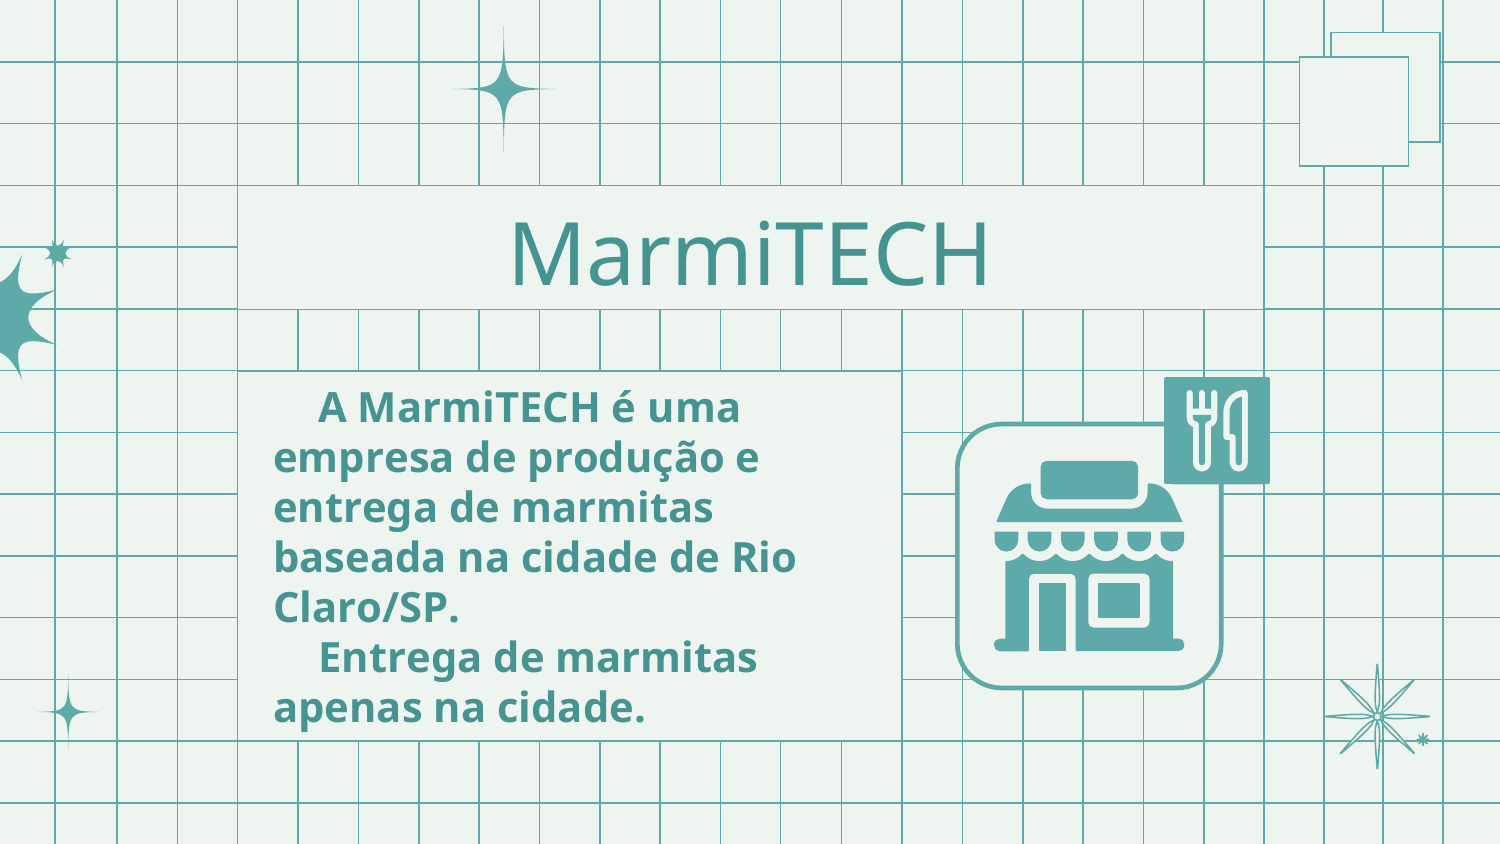

MarmiTECH
# A MarmiTECH é uma empresa de produção e entrega de marmitas baseada na cidade de Rio Claro/SP.
Entrega de marmitas apenas na cidade.